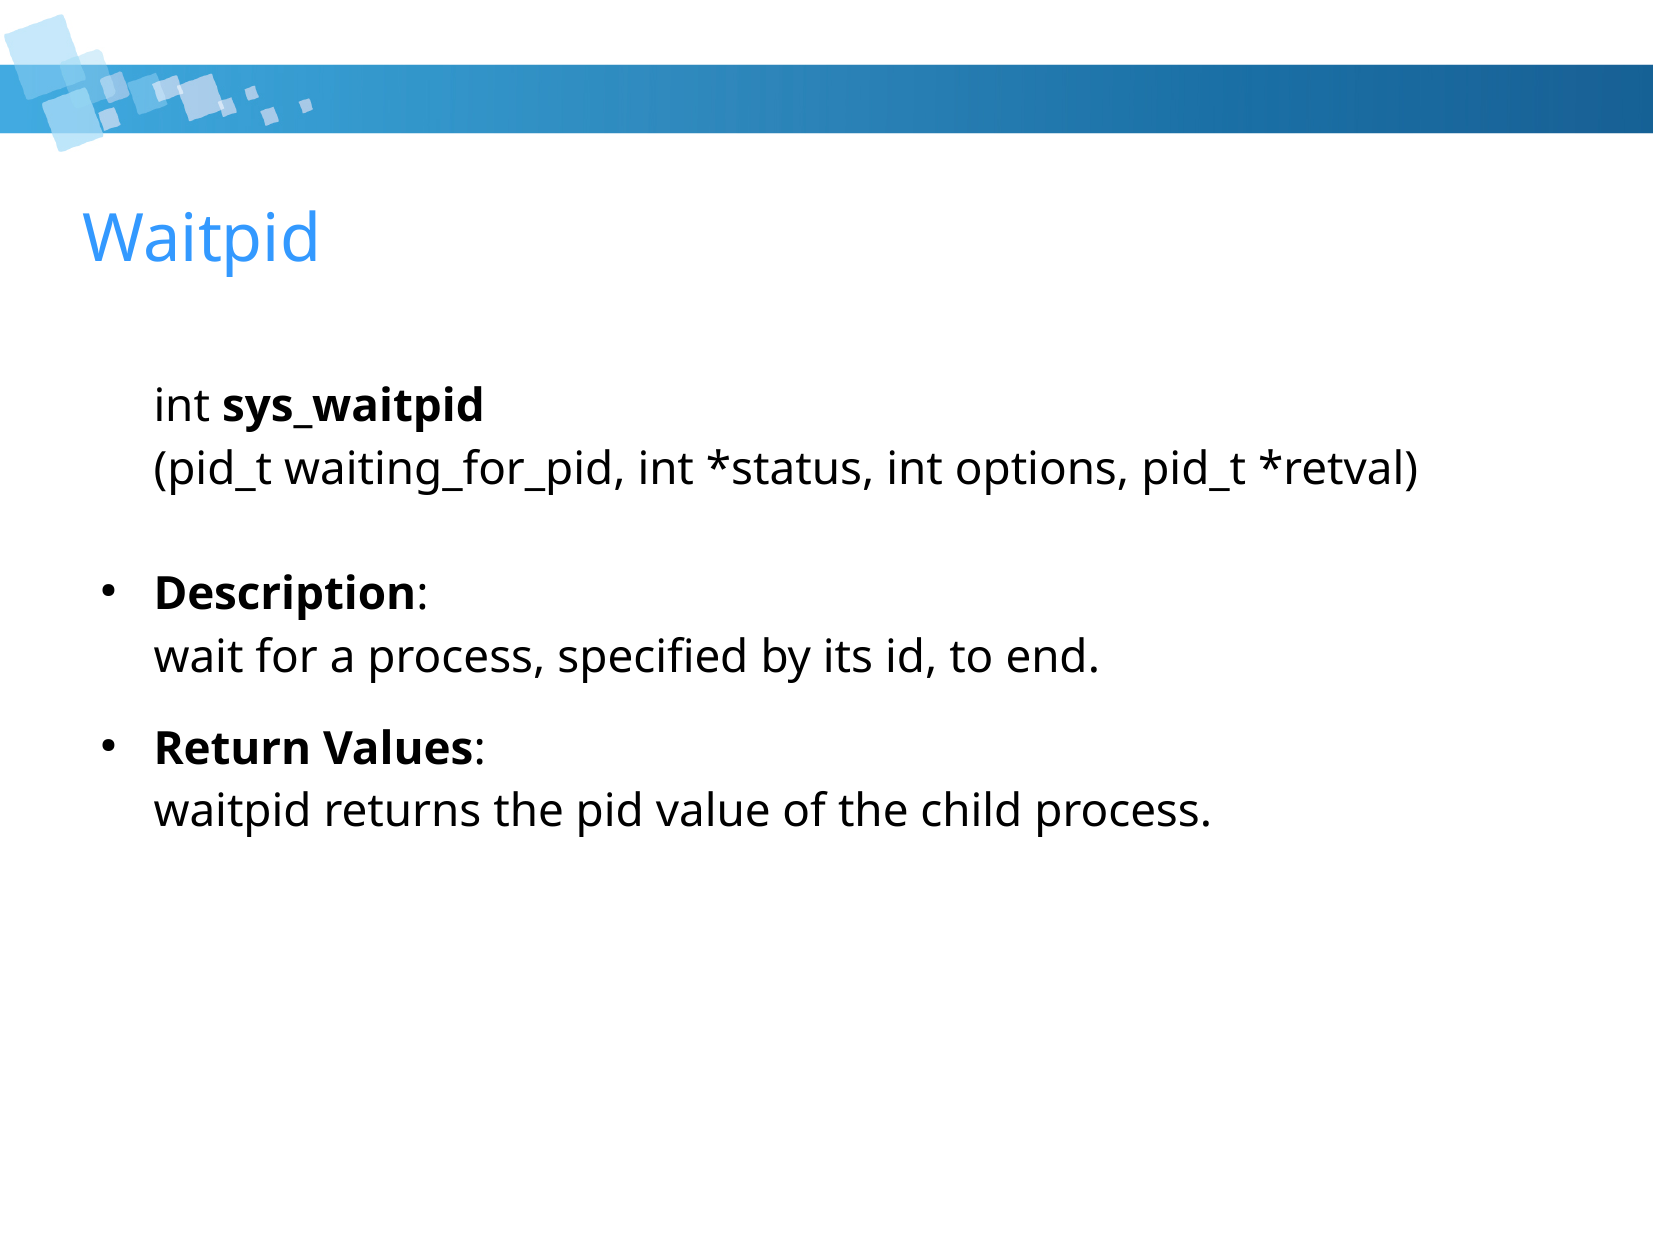

# Waitpid
int sys_waitpid
(pid_t waiting_for_pid, int *status, int options, pid_t *retval)
Description:
wait for a process, specified by its id, to end.
Return Values:
waitpid returns the pid value of the child process.